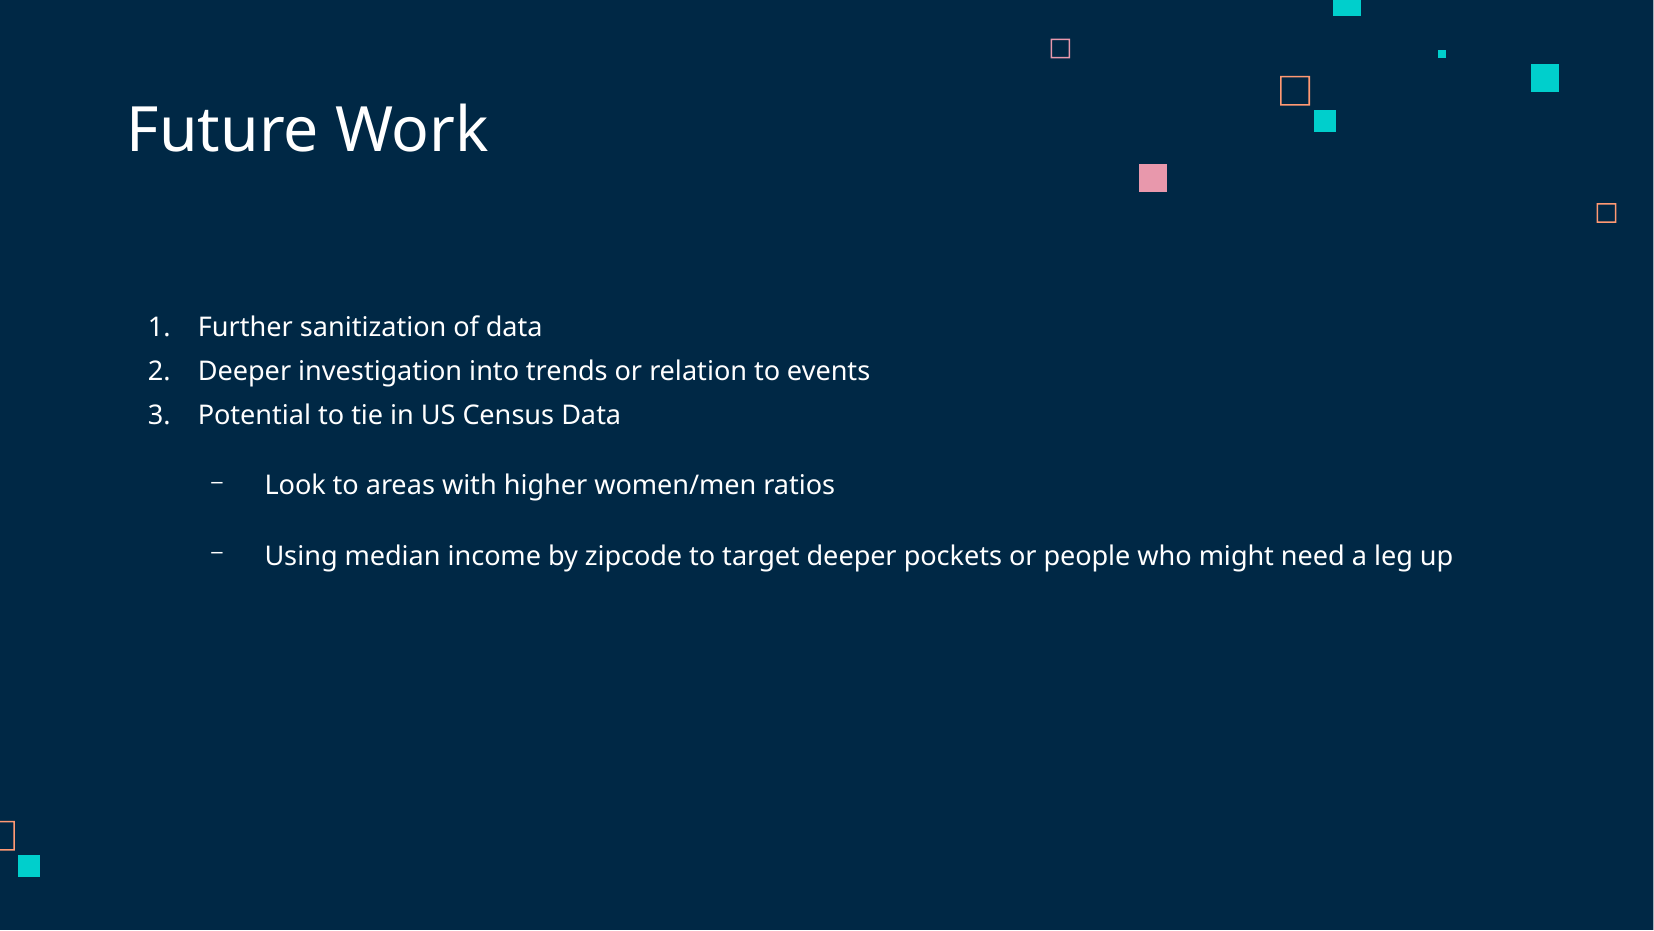

Future Work
# Further sanitization of data
Deeper investigation into trends or relation to events
Potential to tie in US Census Data
Look to areas with higher women/men ratios
Using median income by zipcode to target deeper pockets or people who might need a leg up